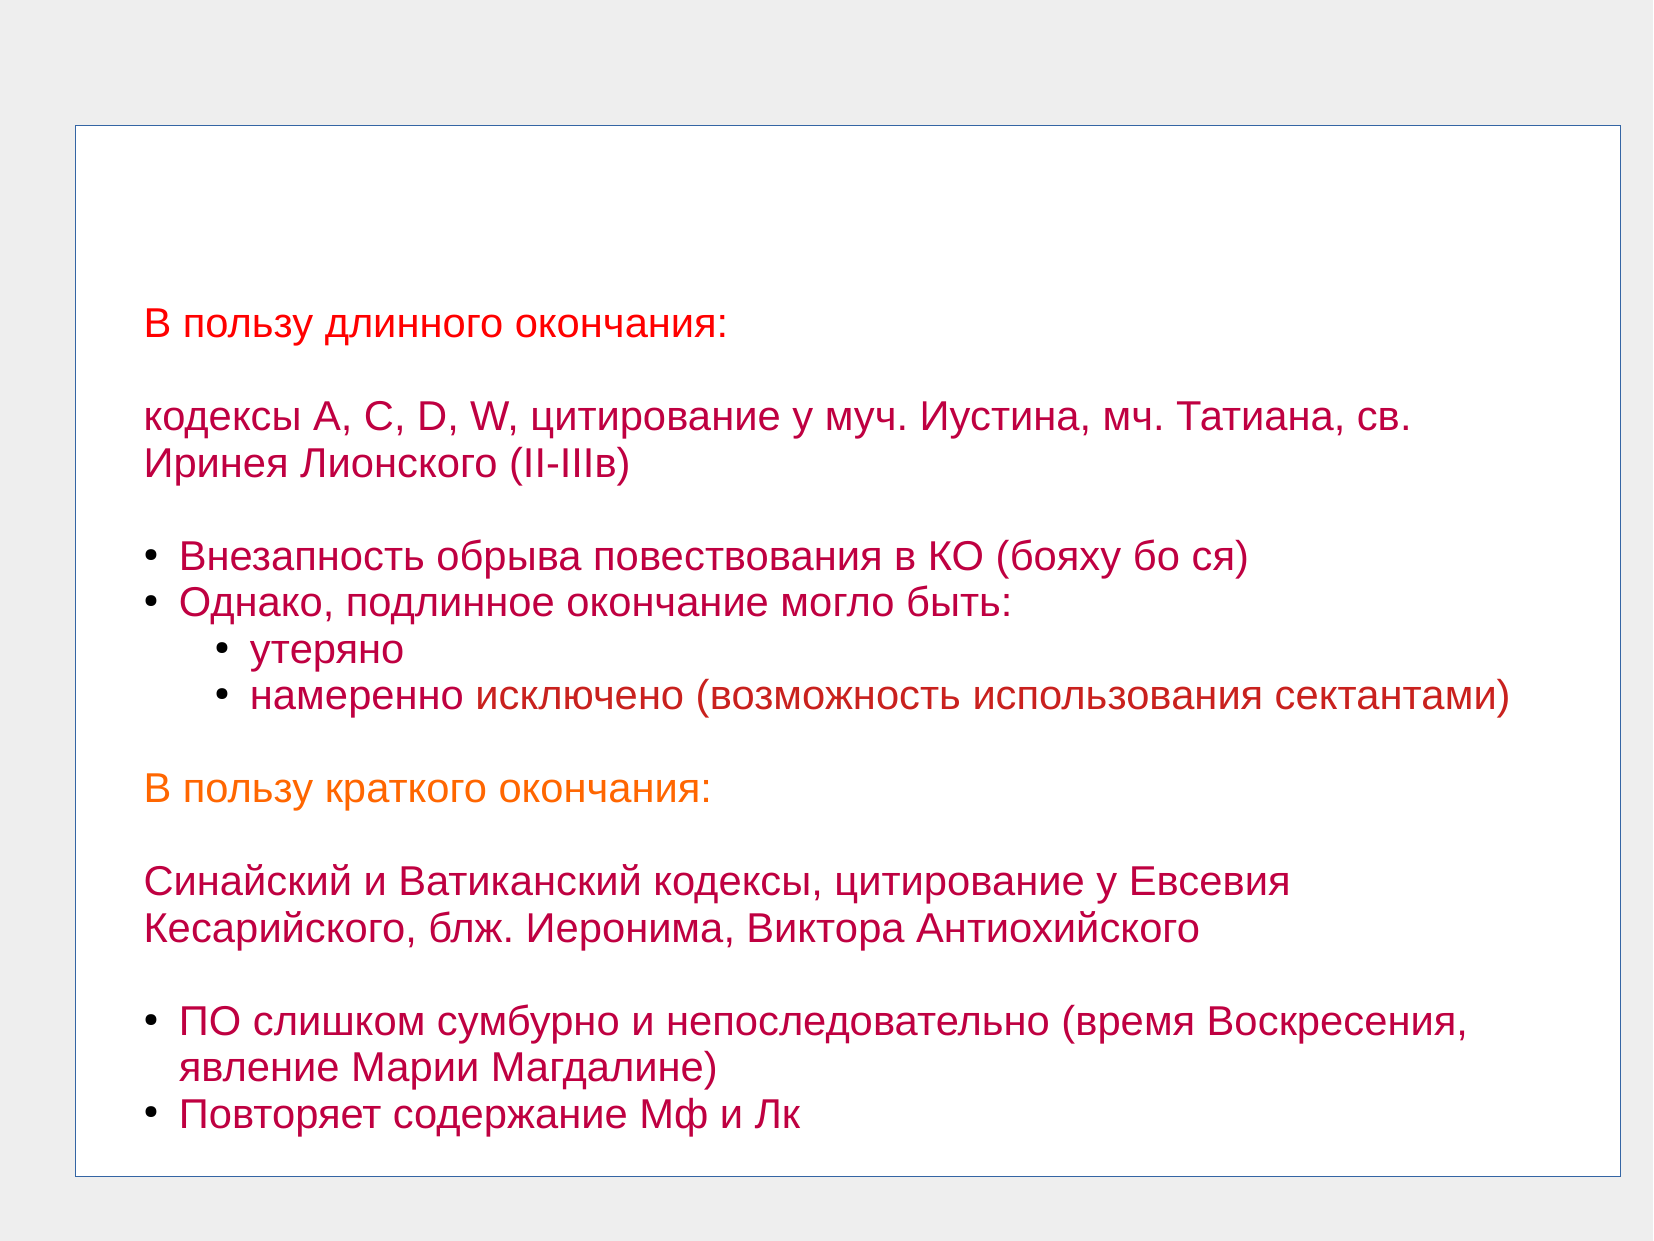

# В пользу длинного окончания:
кодексы A, C, D, W, цитирование у муч. Иустина, мч. Татиана, св. Иринея Лионского (II-IIIв)
Внезапность обрыва повествования в КО (бояху бо ся)
Однако, подлинное окончание могло быть:
утеряно
намеренно исключено (возможность использования сектантами)
В пользу краткого окончания:
Синайский и Ватиканский кодексы, цитирование у Евсевия Кесарийского, блж. Иеронима, Виктора Антиохийского
ПО слишком сумбурно и непоследовательно (время Воскресения, явление Марии Магдалине)
Повторяет содержание Мф и Лк